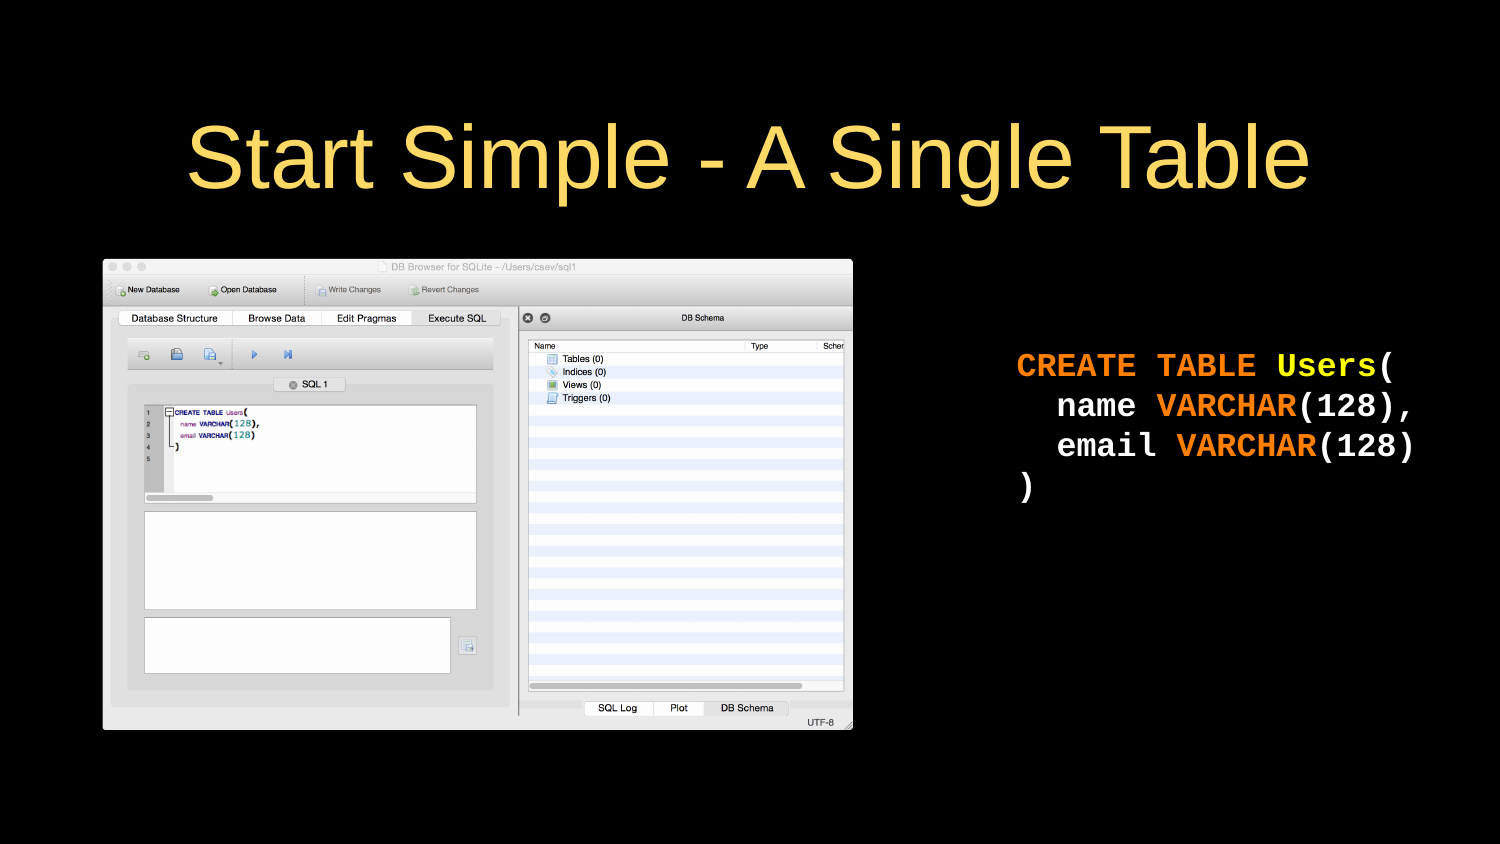

# Start Simple - A Single Table
CREATE TABLE Users(
 name VARCHAR(128),
 email VARCHAR(128)
)